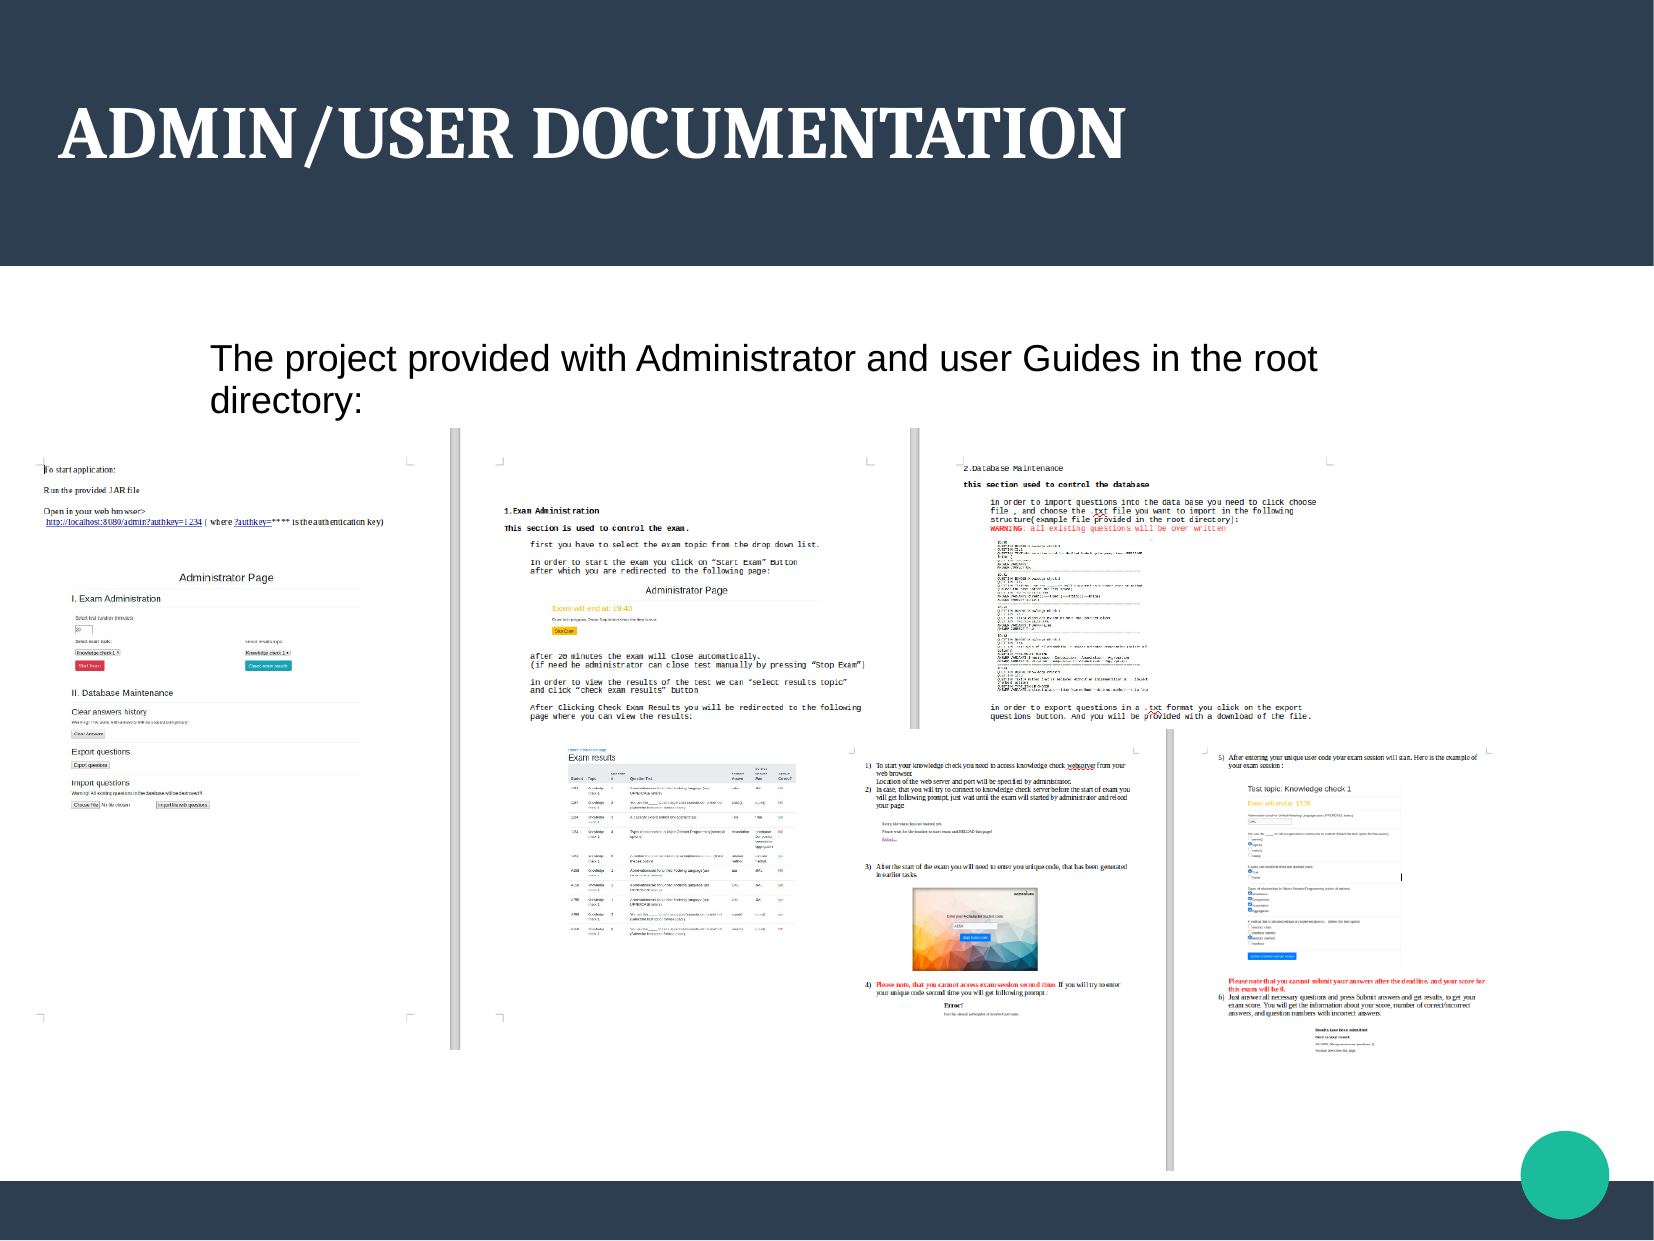

# ADMIN/USER DOCUMENTATION
The project provided with Administrator and user Guides in the root directory: